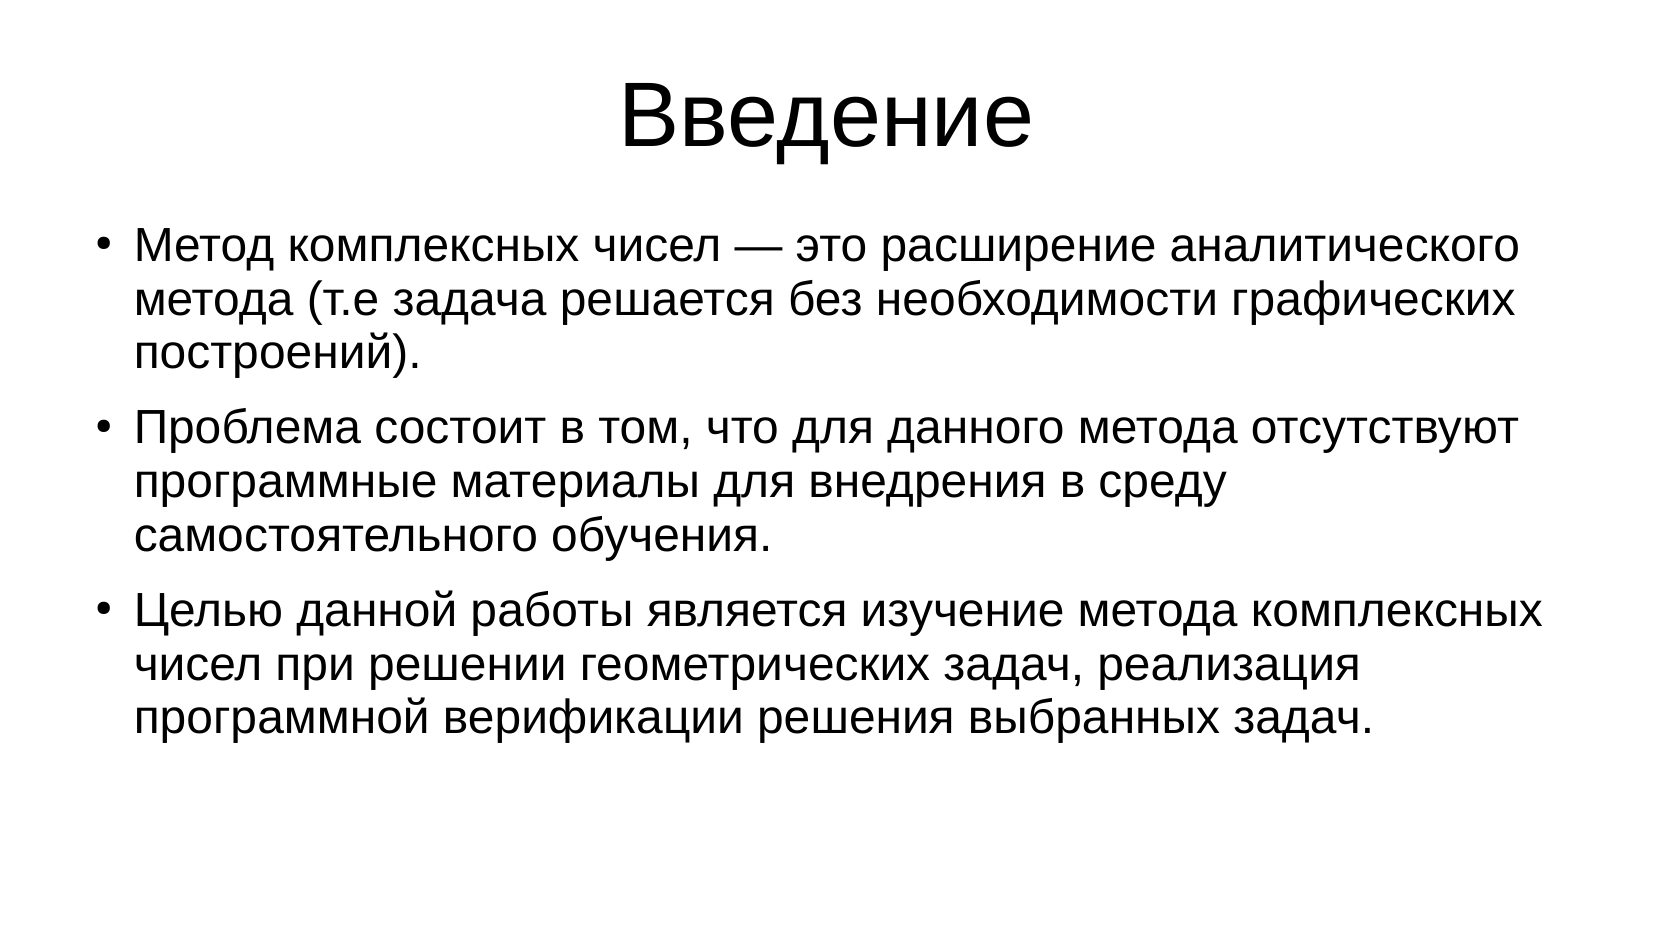

# Введение
Метод комплексных чисел — это расширение аналитического метода (т.е задача решается без необходимости графических построений).
Проблема состоит в том, что для данного метода отсутствуют программные материалы для внедрения в среду самостоятельного обучения.
Целью данной работы является изучение метода комплексных чисел при решении геометрических задач, реализация программной верификации решения выбранных задач.